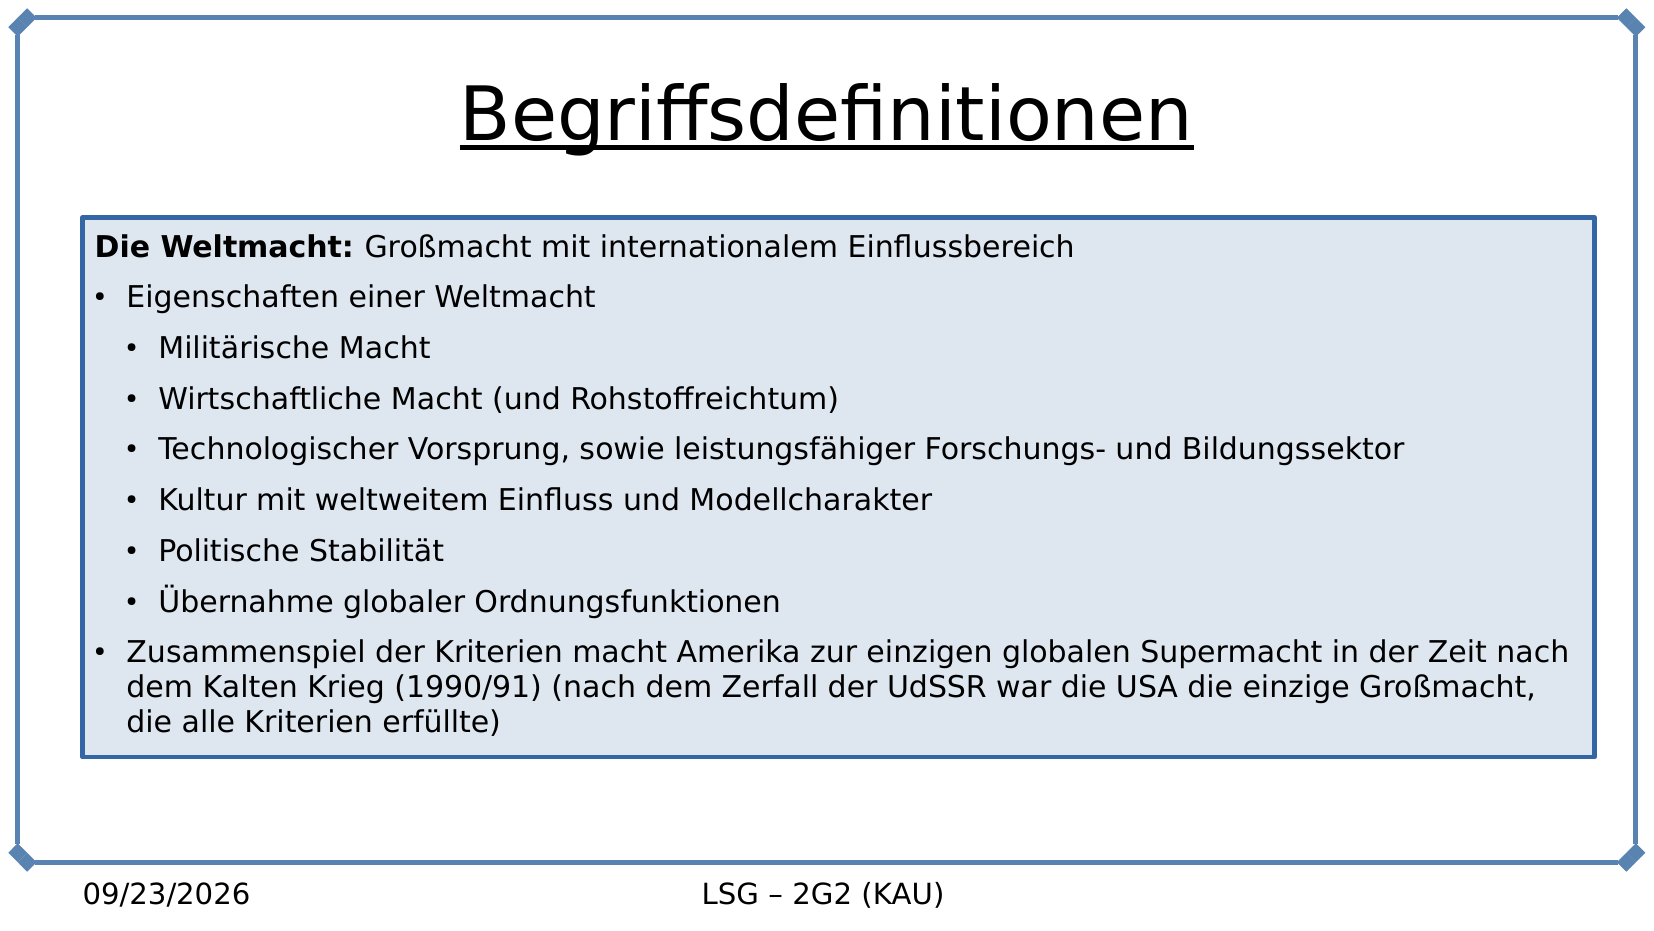

# Begriffsdefinitionen
Die Weltmacht: Großmacht mit internationalem Einflussbereich
Eigenschaften einer Weltmacht
Militärische Macht
Wirtschaftliche Macht (und Rohstoffreichtum)
Technologischer Vorsprung, sowie leistungsfähiger Forschungs- und Bildungssektor
Kultur mit weltweitem Einfluss und Modellcharakter
Politische Stabilität
Übernahme globaler Ordnungsfunktionen
Zusammenspiel der Kriterien macht Amerika zur einzigen globalen Supermacht in der Zeit nach dem Kalten Krieg (1990/91) (nach dem Zerfall der UdSSR war die USA die einzige Großmacht, die alle Kriterien erfüllte)